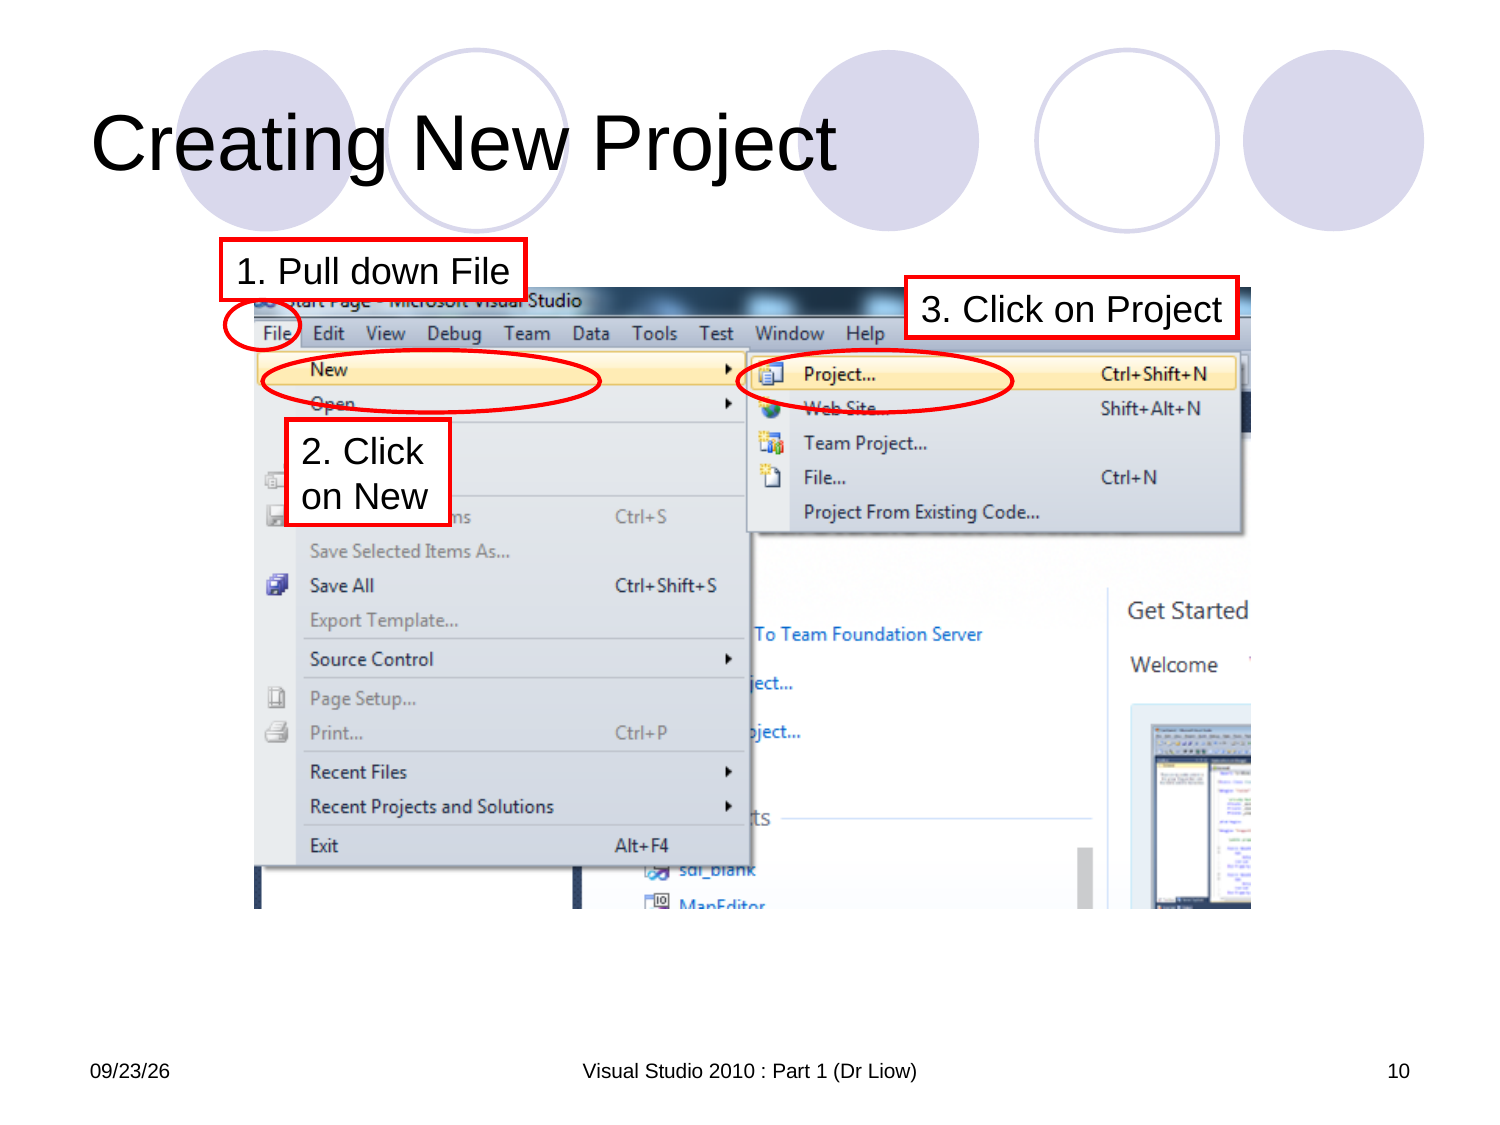

# Creating New Project
1. Pull down File
3. Click on Project
2. Click on New
Visual Studio 2010 : Part 1 (Dr Liow)